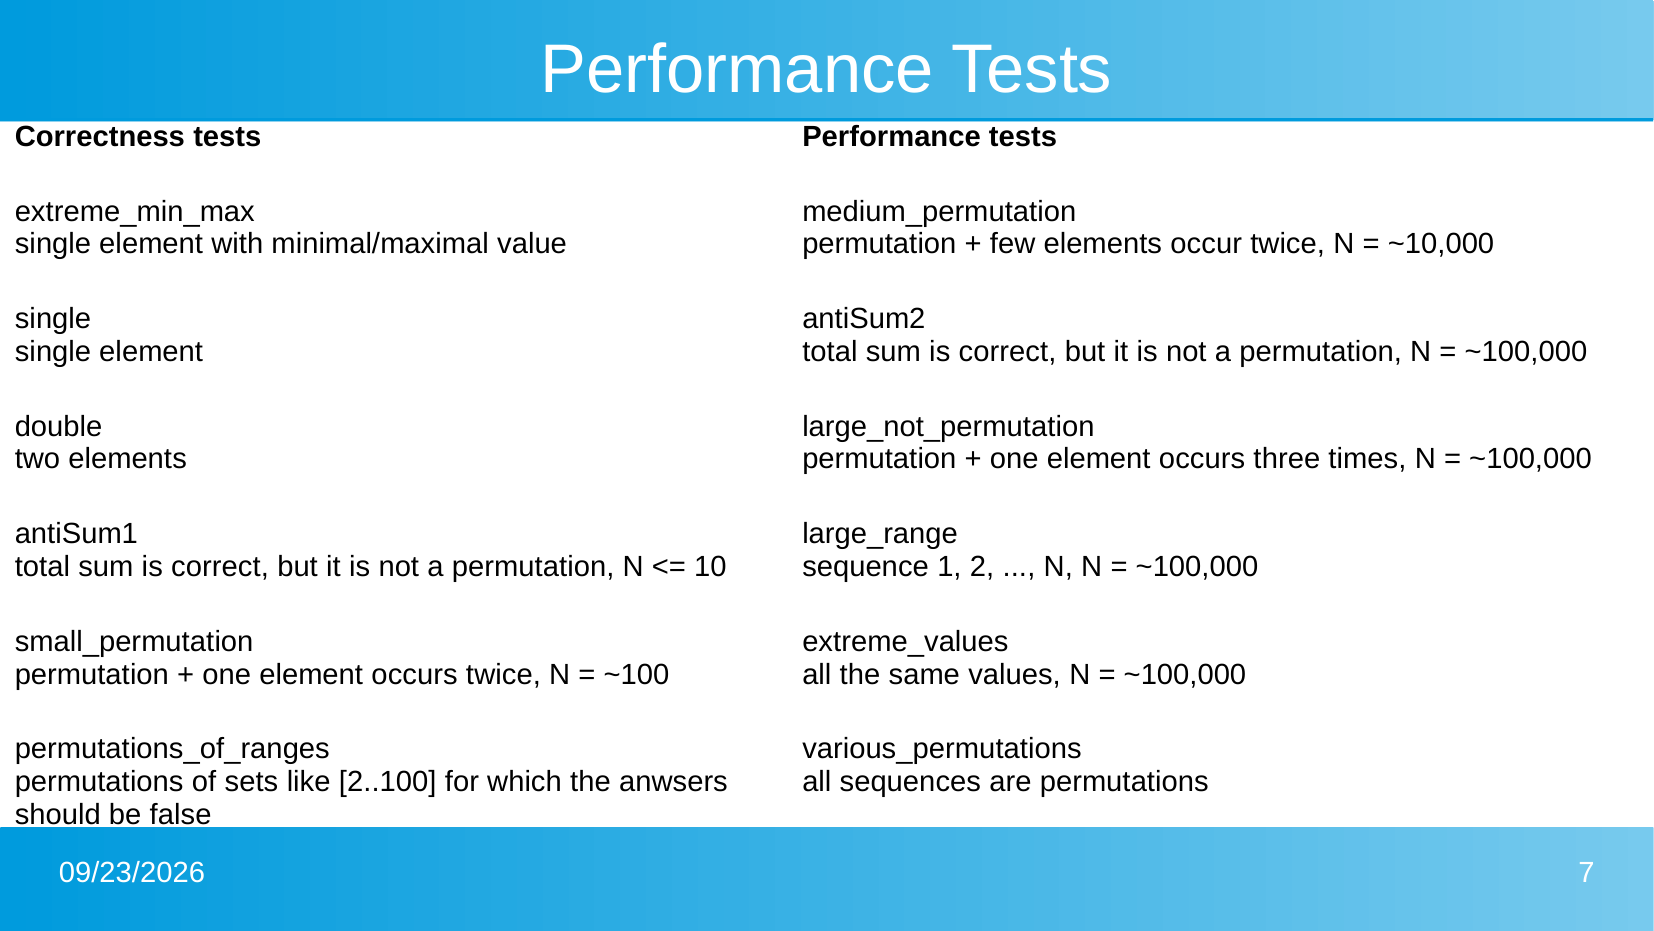

# Performance Tests
Correctness tests
extreme_min_max
single element with minimal/maximal value
single
single element
double
two elements
antiSum1
total sum is correct, but it is not a permutation, N <= 10
small_permutation
permutation + one element occurs twice, N = ~100
permutations_of_ranges
permutations of sets like [2..100] for which the anwsers should be false
Performance tests
medium_permutation
permutation + few elements occur twice, N = ~10,000
antiSum2
total sum is correct, but it is not a permutation, N = ~100,000
large_not_permutation
permutation + one element occurs three times, N = ~100,000
large_range
sequence 1, 2, ..., N, N = ~100,000
extreme_values
all the same values, N = ~100,000
various_permutations
all sequences are permutations
7